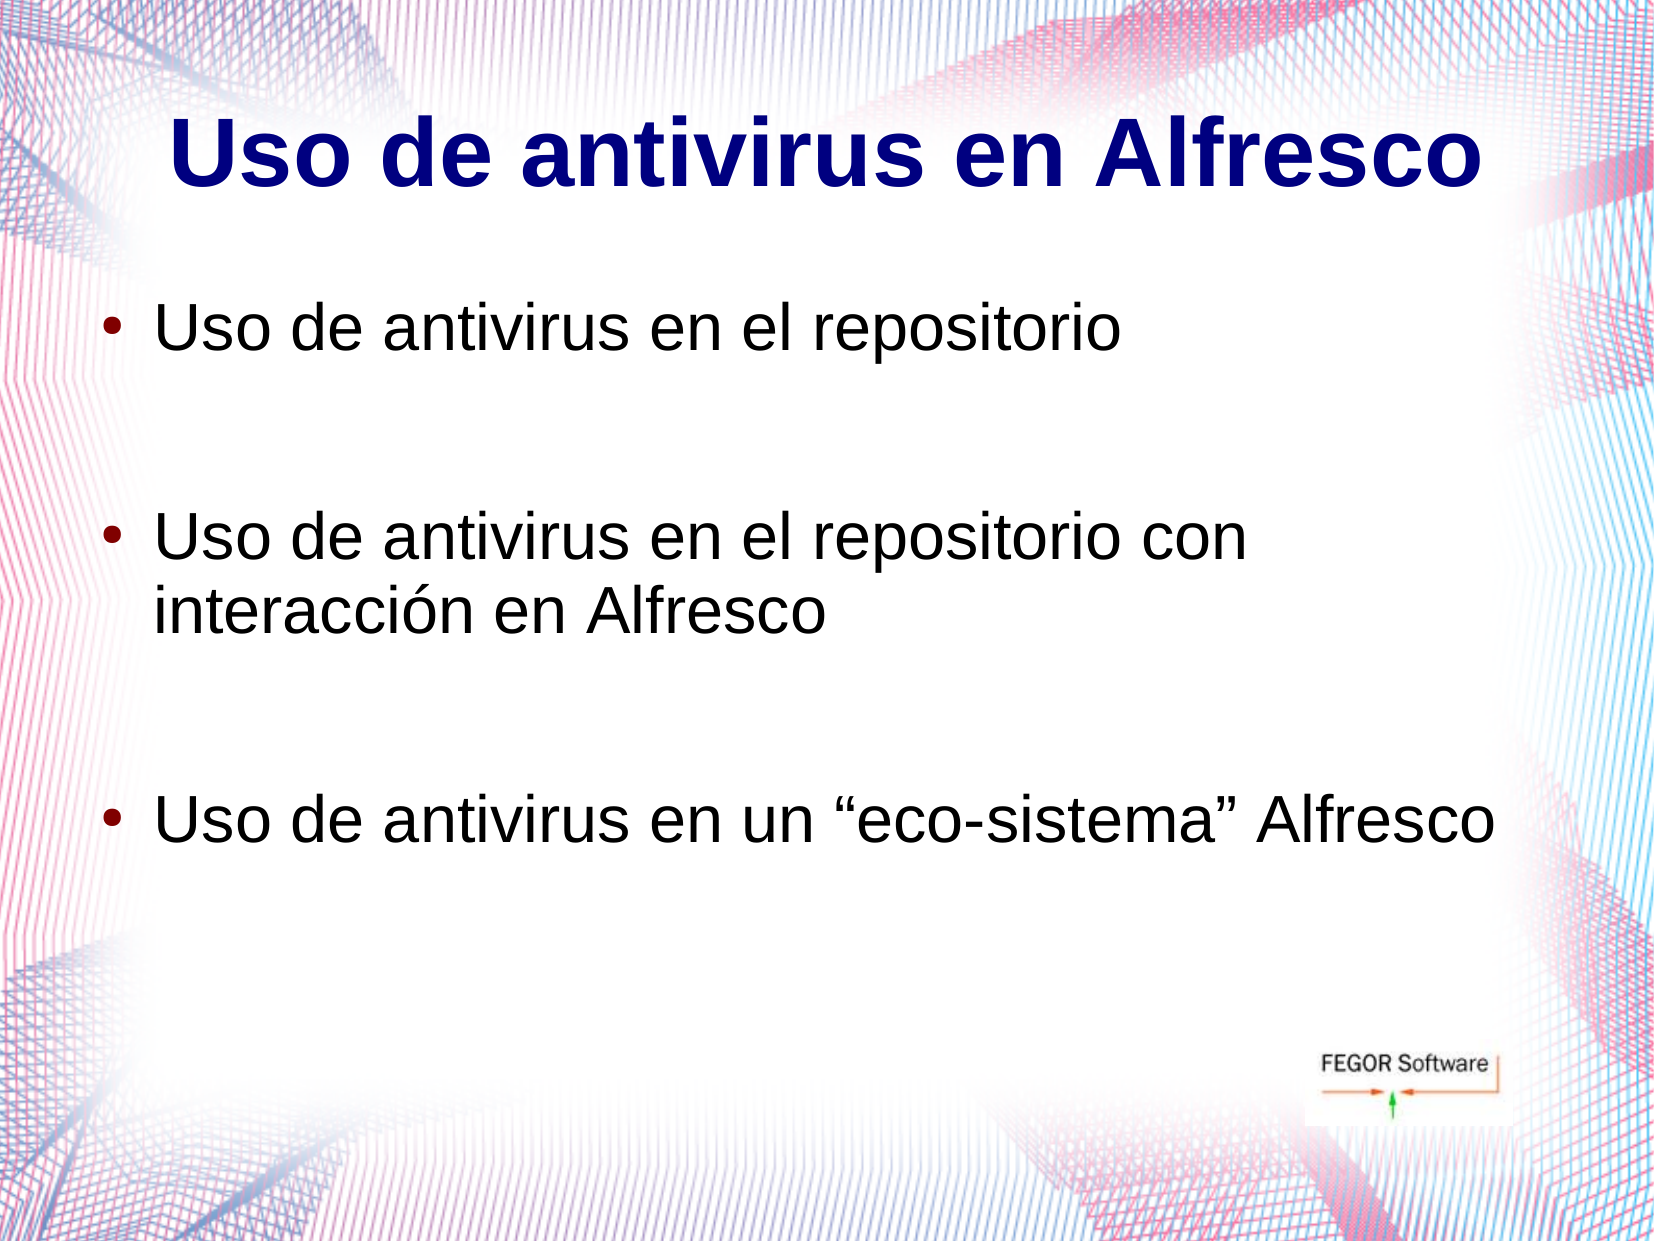

# Uso de antivirus en Alfresco
Uso de antivirus en el repositorio
Uso de antivirus en el repositorio con interacción en Alfresco
Uso de antivirus en un “eco-sistema” Alfresco